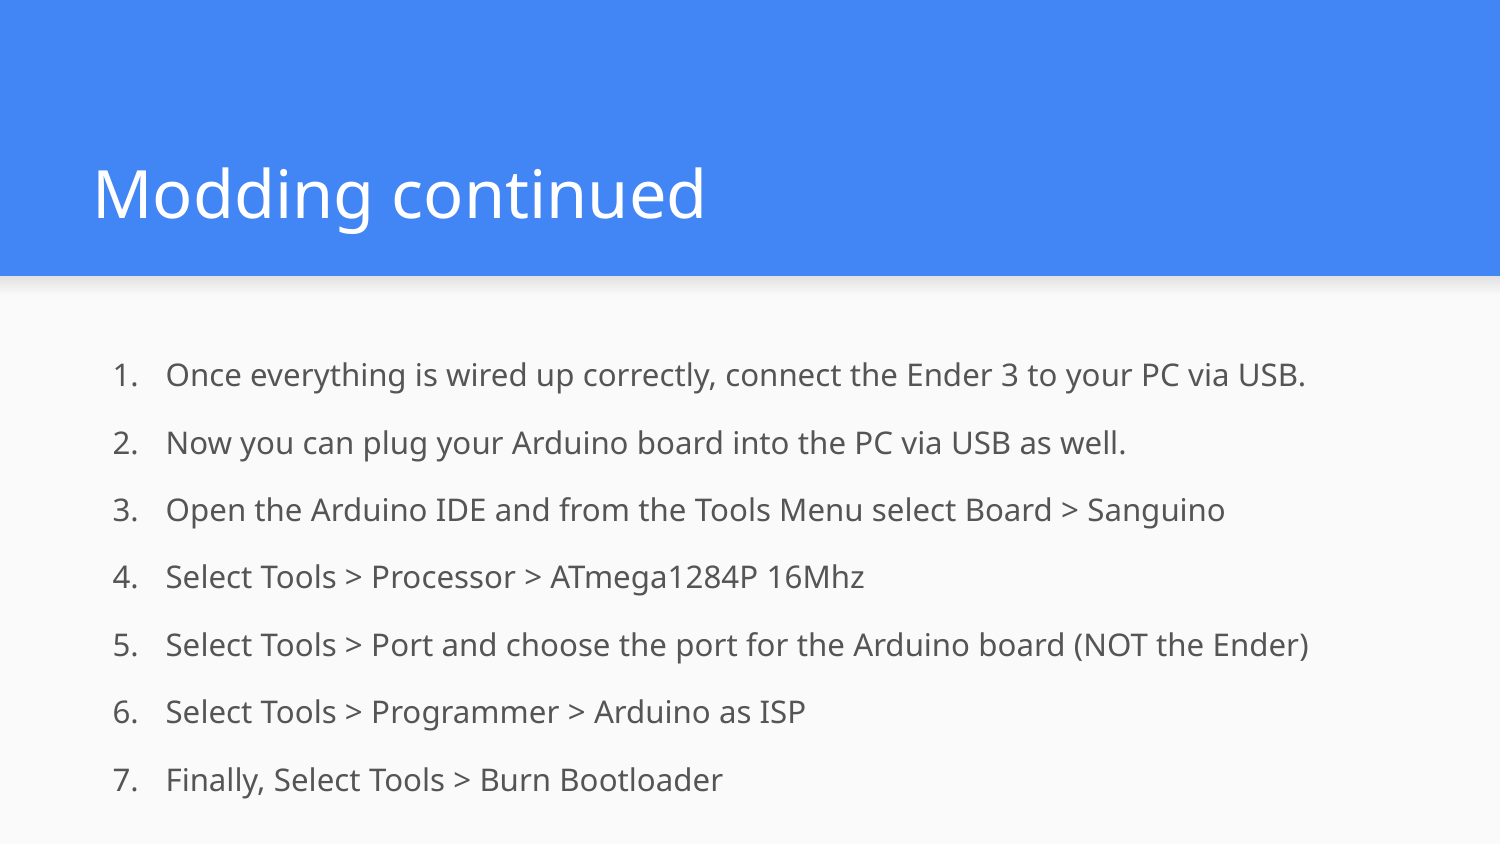

# Modding continued
Once everything is wired up correctly, connect the Ender 3 to your PC via USB.
Now you can plug your Arduino board into the PC via USB as well.
Open the Arduino IDE and from the Tools Menu select Board > Sanguino
Select Tools > Processor > ATmega1284P 16Mhz
Select Tools > Port and choose the port for the Arduino board (NOT the Ender)
Select Tools > Programmer > Arduino as ISP
Finally, Select Tools > Burn Bootloader